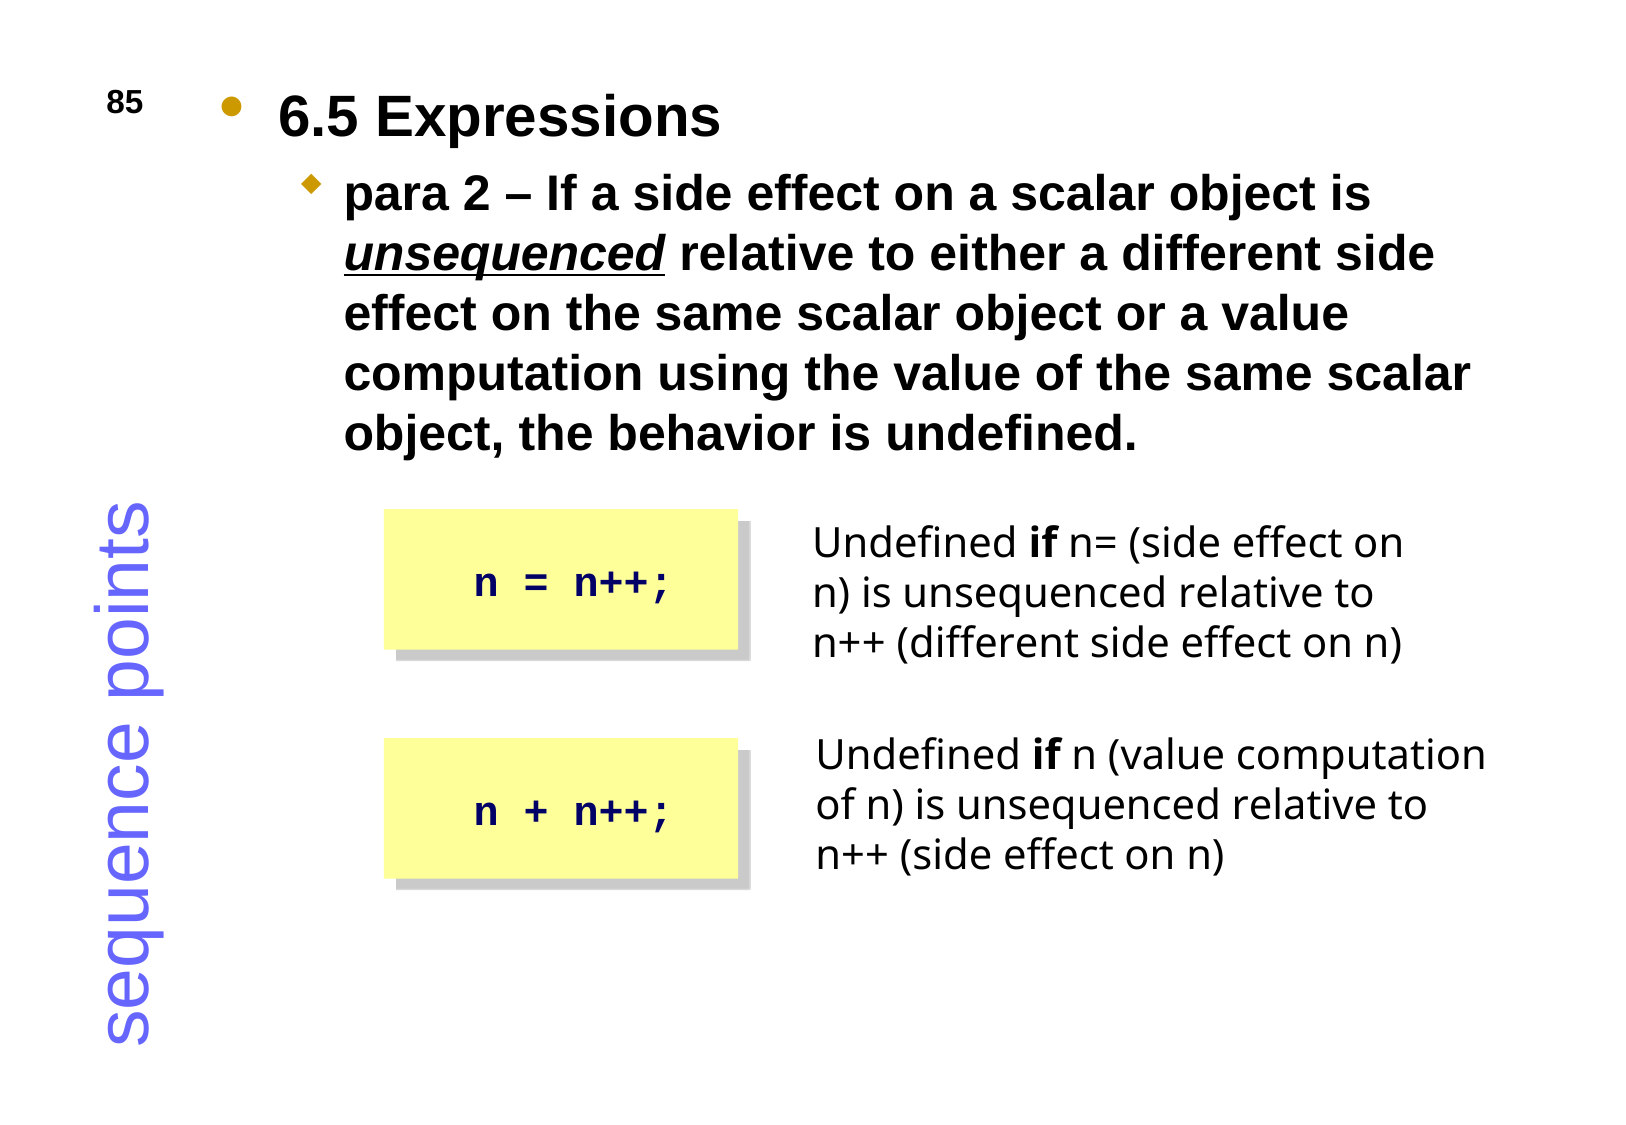

85
6.5 Expressions
para 2 – If a side effect on a scalar object is unsequenced relative to either a different side effect on the same scalar object or a value computation using the value of the same scalar object, the behavior is undefined.
Undefined if n= (side effect on n) is unsequenced relative to n++ (different side effect on n)
 n = n++;
# sequence points
Undefined if n (value computation of n) is unsequenced relative to
n++ (side effect on n)
 n + n++;